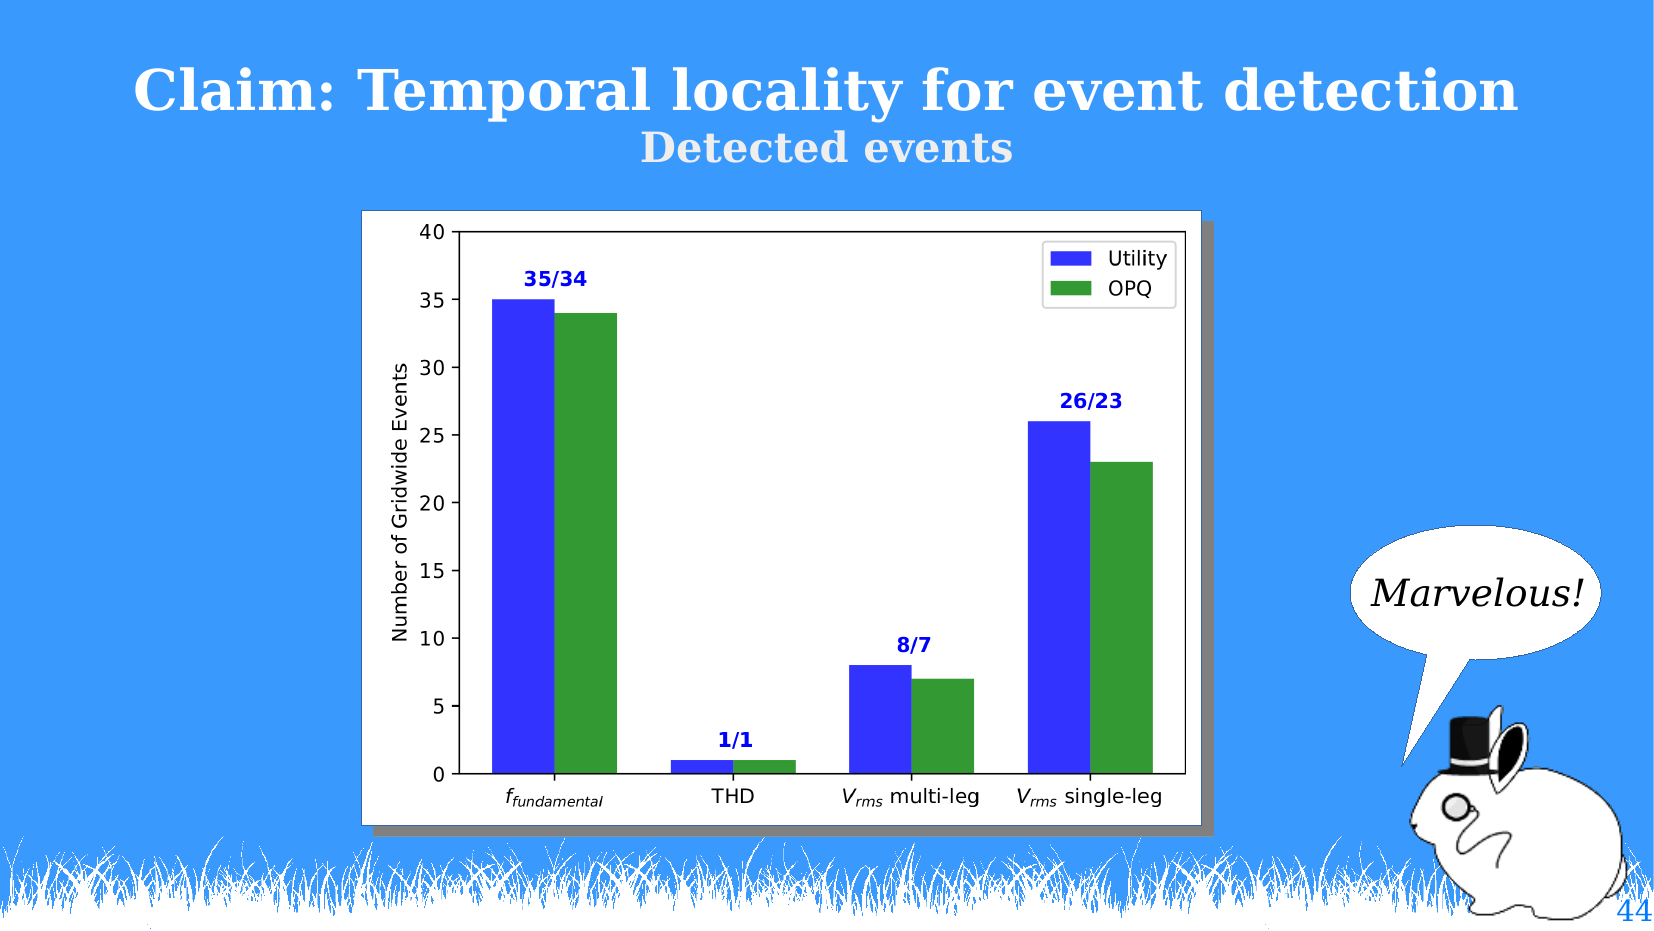

# Claim: Temporal locality for event detection Detected events
Marvelous!
44